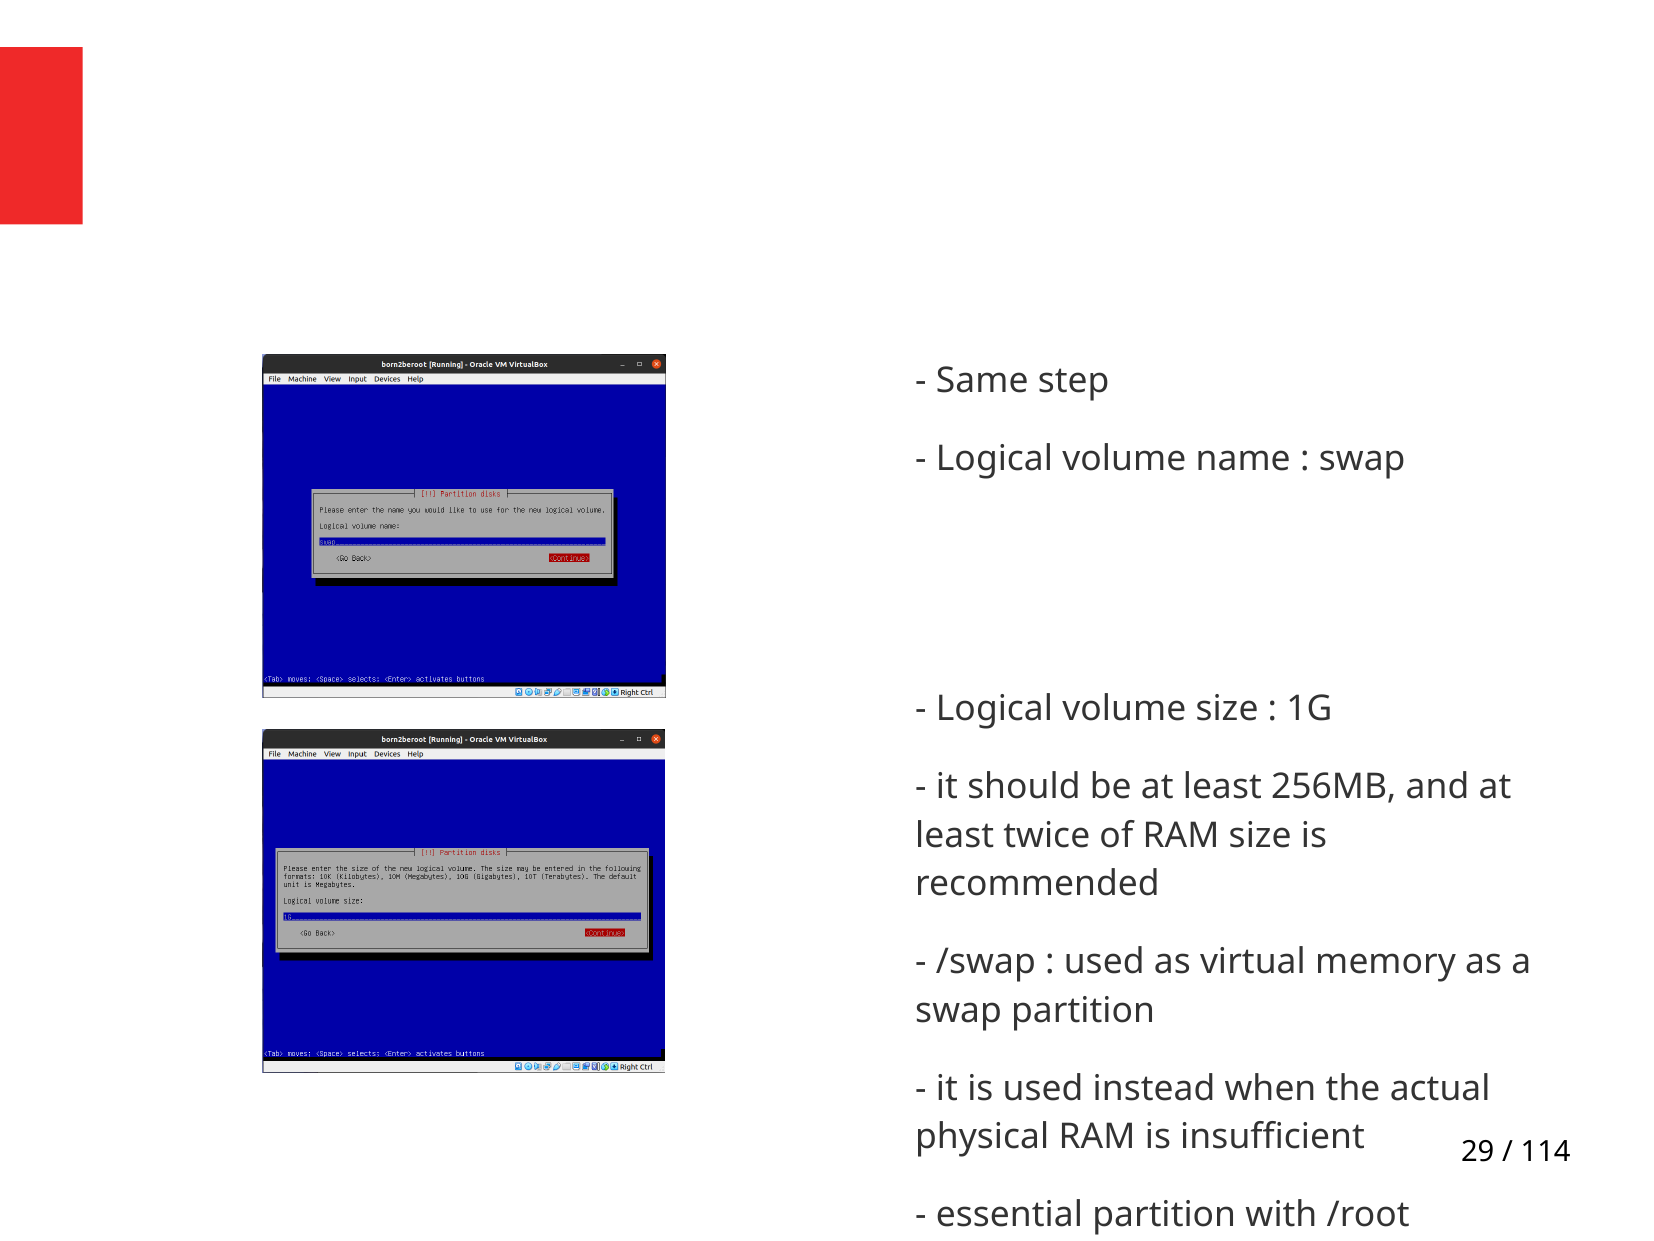

# - Same step
- Logical volume name : swap
- Logical volume size : 1G
- it should be at least 256MB, and at least twice of RAM size is recommended
- /swap : used as virtual memory as a swap partition
- it is used instead when the actual physical RAM is insufficient
- essential partition with /root
29